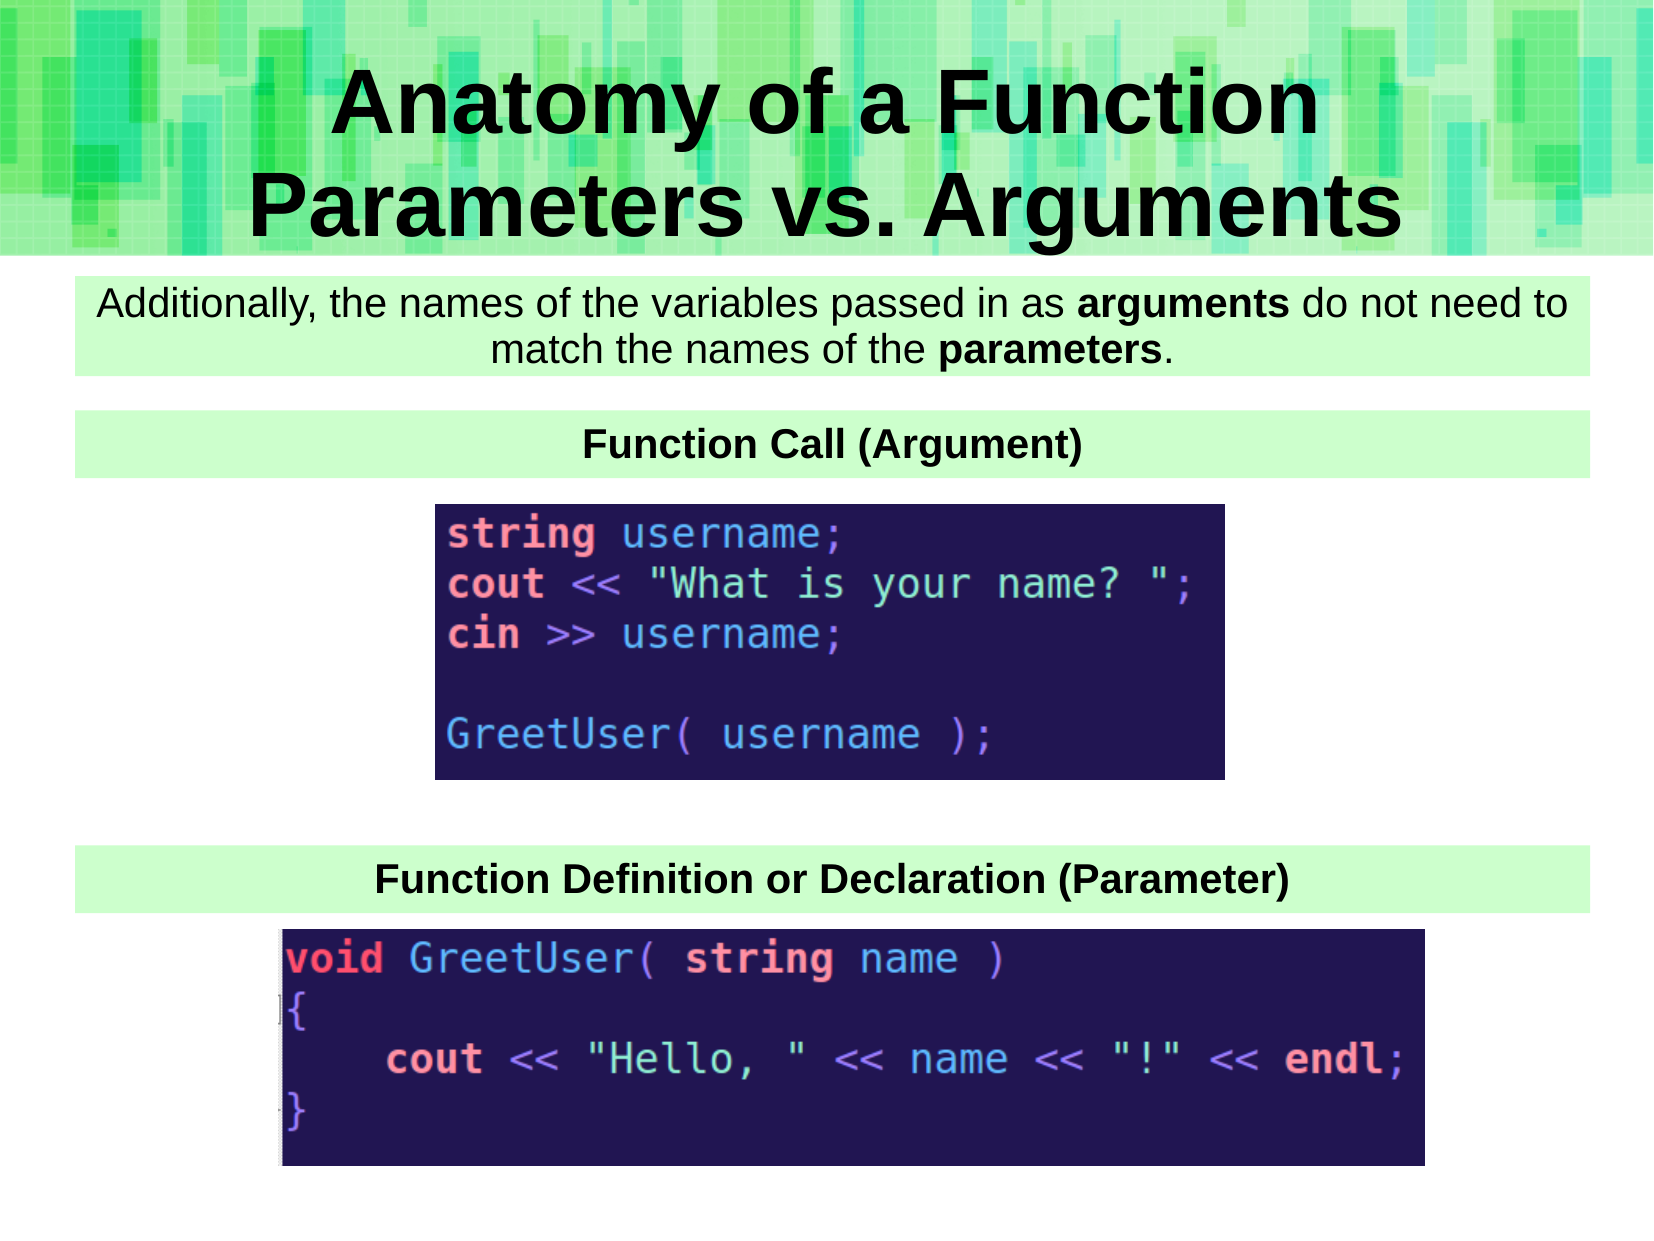

# Anatomy of a Function Parameters vs. Arguments
Additionally, the names of the variables passed in as arguments do not need to match the names of the parameters.
Function Call (Argument)
Function Definition or Declaration (Parameter)